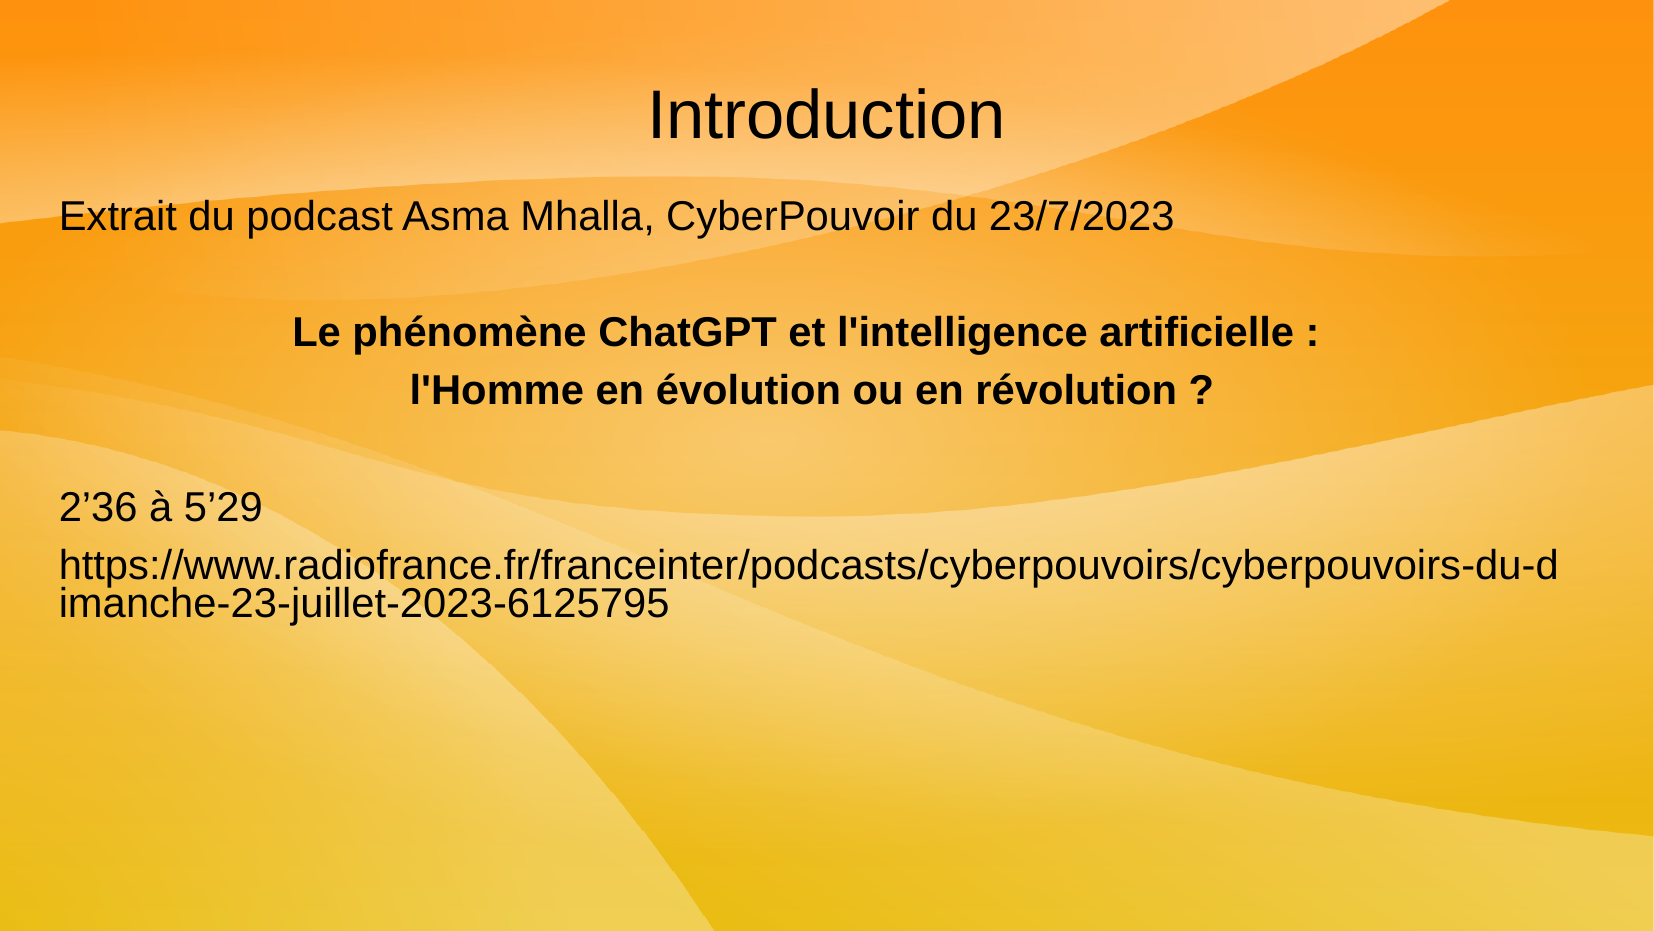

# Introduction
Extrait du podcast Asma Mhalla, CyberPouvoir du 23/7/2023
Le phénomène ChatGPT et l'intelligence artificielle :
l'Homme en évolution ou en révolution ?
2’36 à 5’29
https://www.radiofrance.fr/franceinter/podcasts/cyberpouvoirs/cyberpouvoirs-du-dimanche-23-juillet-2023-6125795